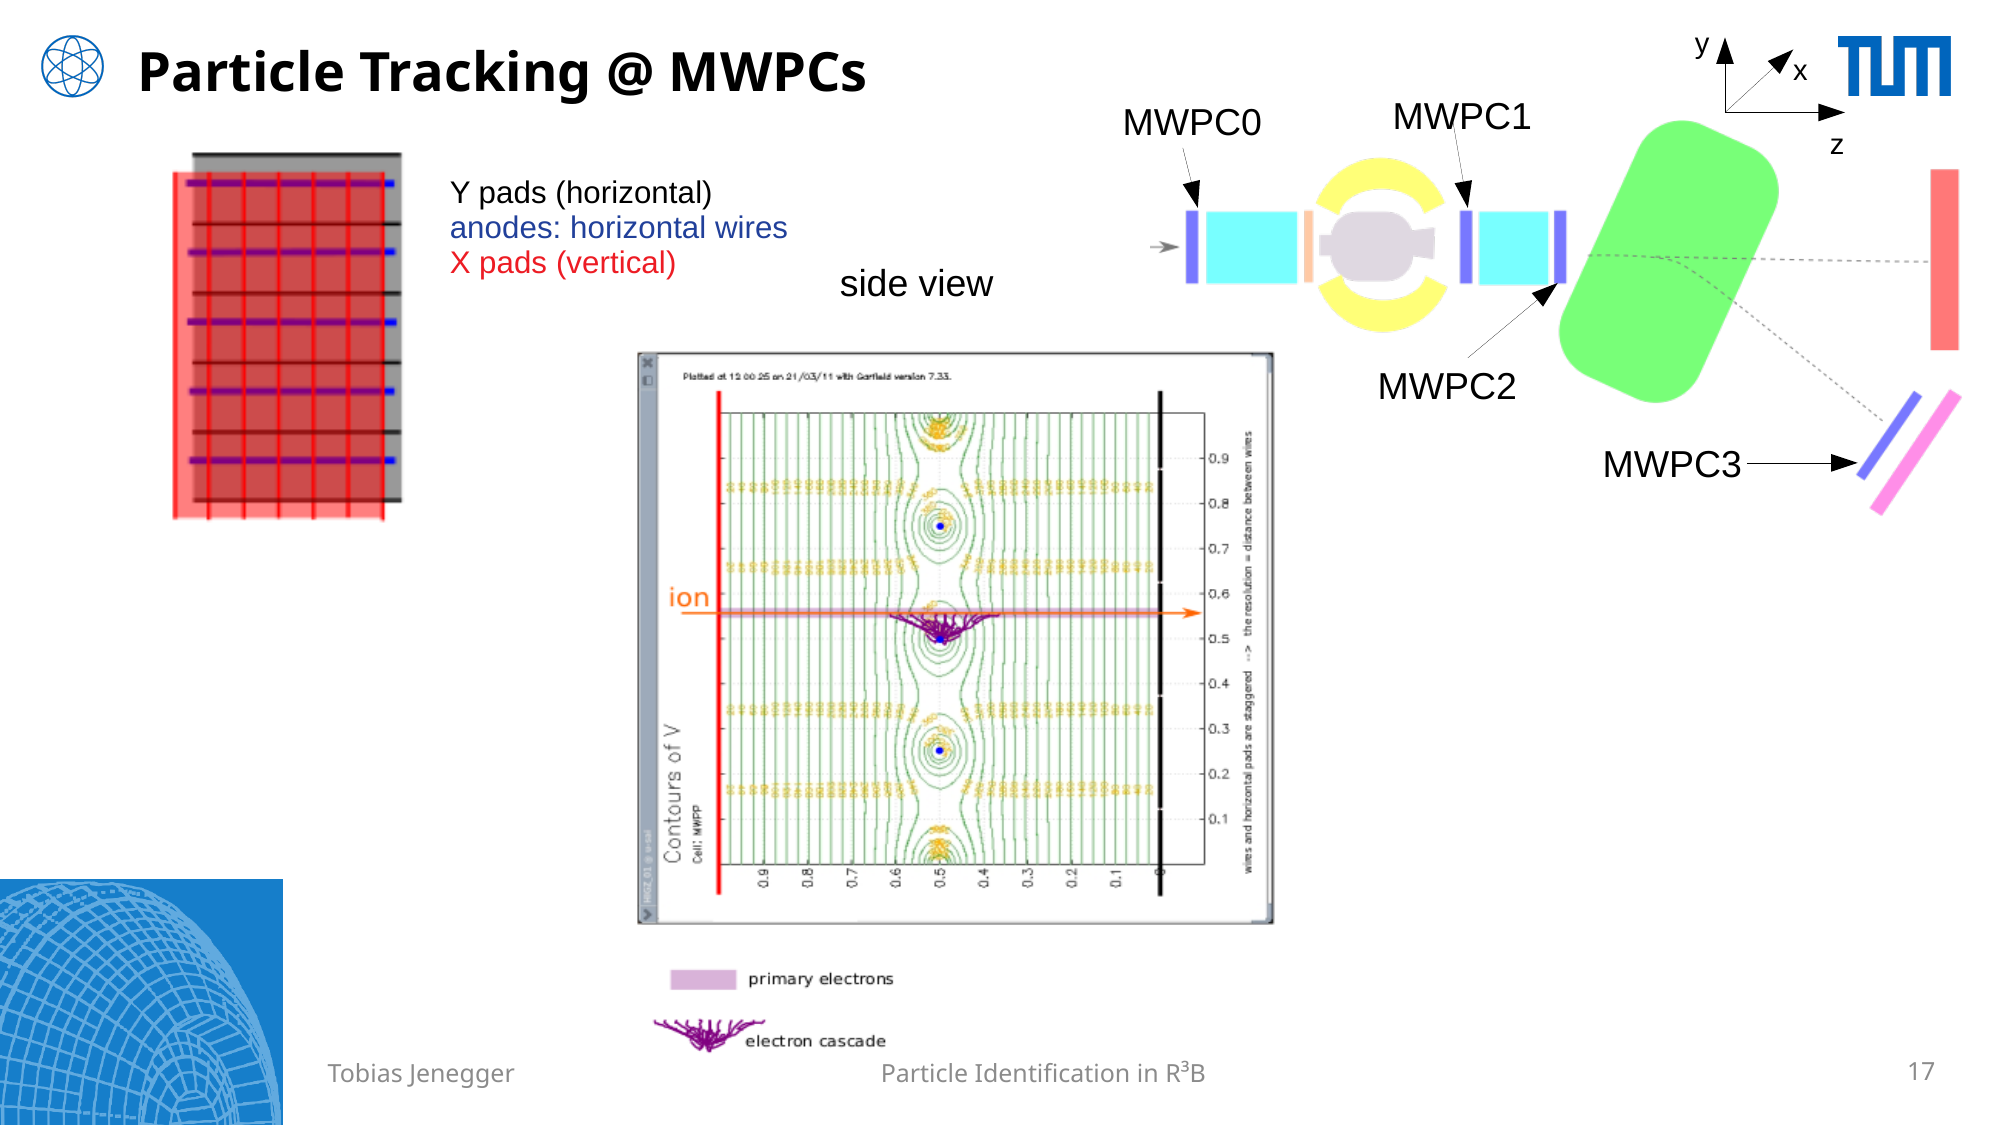

y
# Particle Tracking @ MWPCs
x
MWPC1
MWPC0
z
Y pads (horizontal)
anodes: horizontal wires
X pads (vertical)
side view
MWPC2
MWPC3
Tobias Jenegger
Particle Identification in R³B